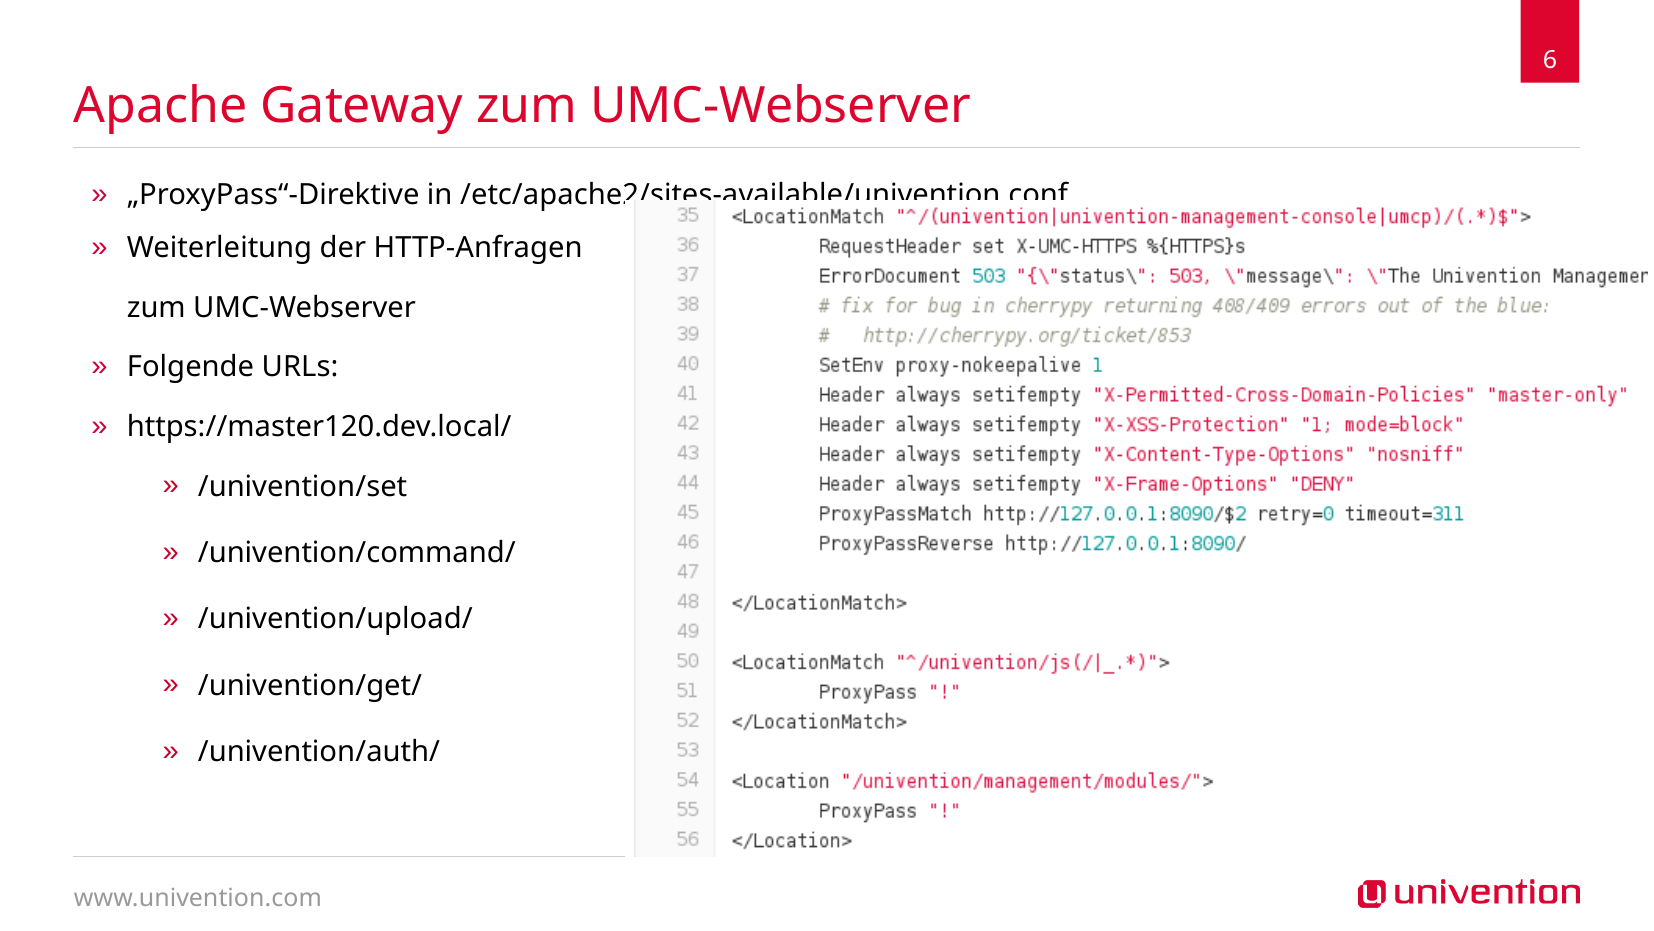

# Apache Gateway zum UMC-Webserver
„ProxyPass“-Direktive in /etc/apache2/sites-available/univention.conf
Weiterleitung der HTTP-Anfragen zum UMC-Webserver
Folgende URLs:
https://master120.dev.local/
/univention/set
/univention/command/
/univention/upload/
/univention/get/
/univention/auth/